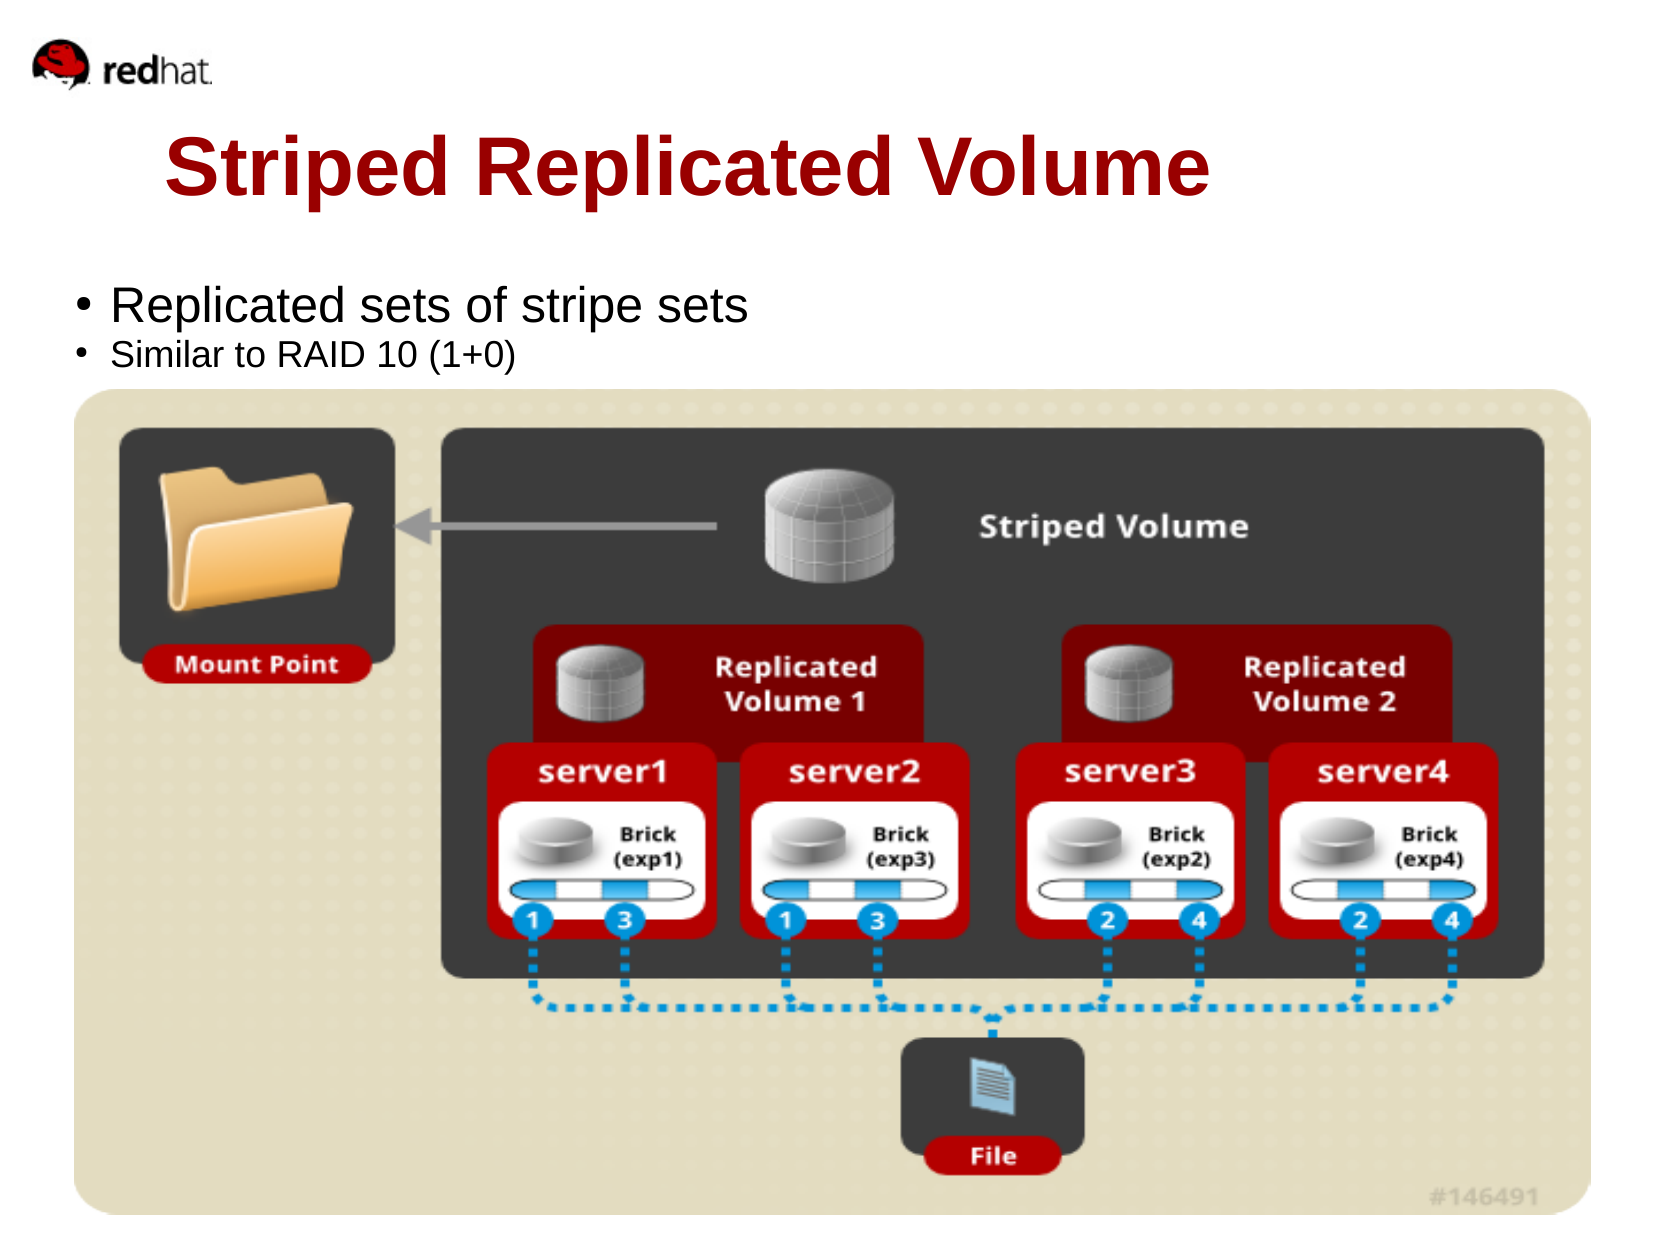

Striped Replicated Volume
Replicated sets of stripe sets
Similar to RAID 10 (1+0)